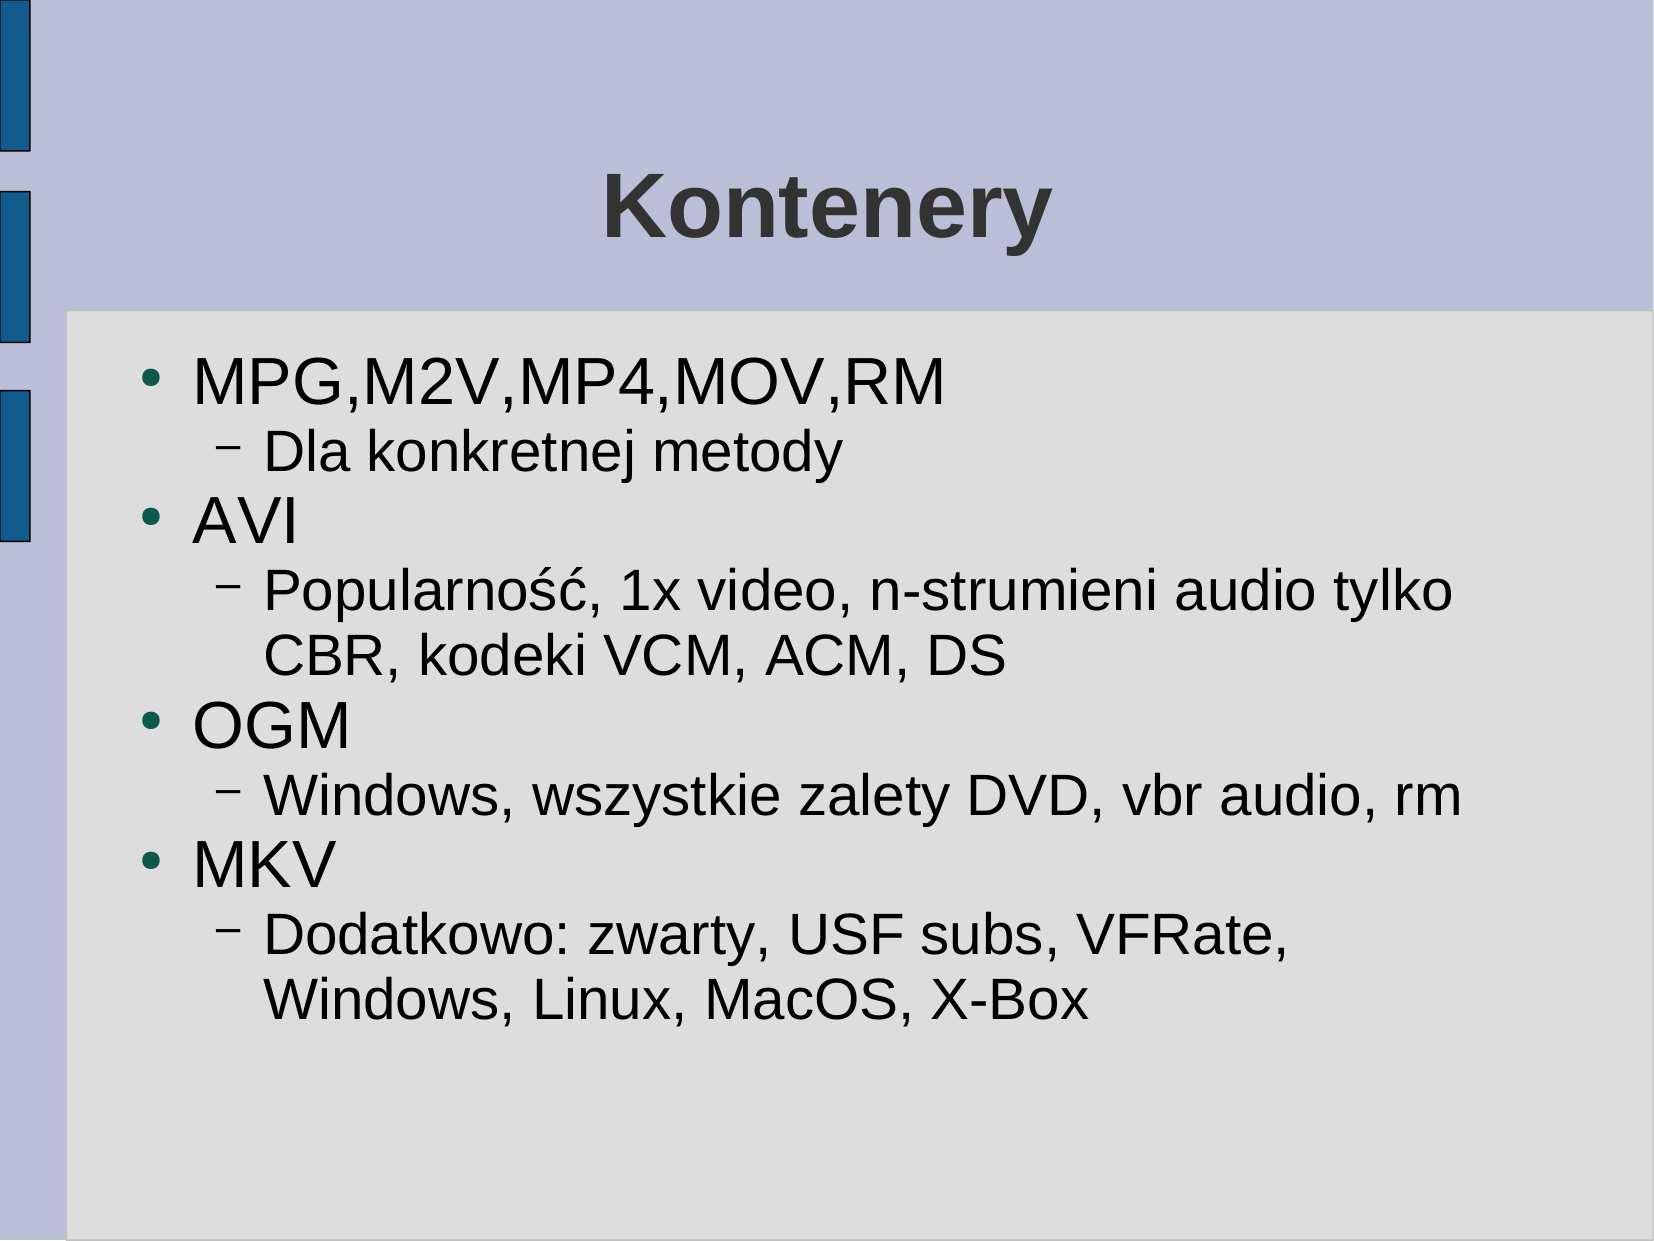

# Kontenery
MPG,M2V,MP4,MOV,RM
Dla konkretnej metody
AVI
Popularność, 1x video, n-strumieni audio tylko CBR, kodeki VCM, ACM, DS
OGM
Windows, wszystkie zalety DVD, vbr audio, rm
MKV
Dodatkowo: zwarty, USF subs, VFRate, Windows, Linux, MacOS, X-Box